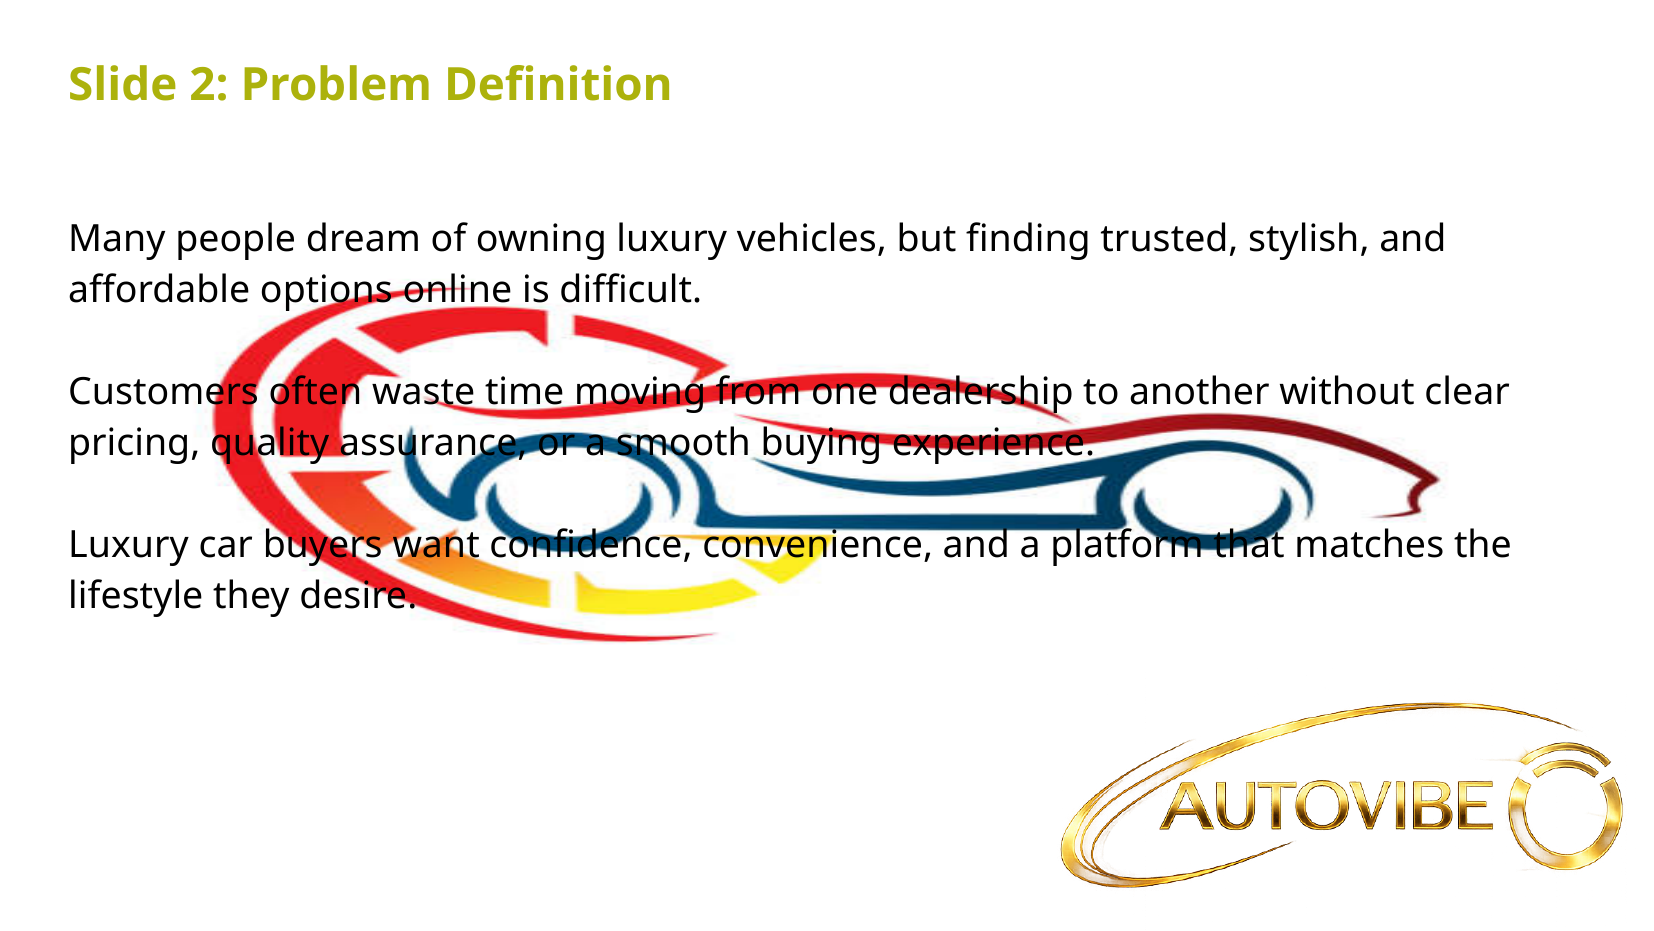

Slide 2: Problem Definition
Many people dream of owning luxury vehicles, but finding trusted, stylish, and affordable options online is difficult.
Customers often waste time moving from one dealership to another without clear pricing, quality assurance, or a smooth buying experience.
Luxury car buyers want confidence, convenience, and a platform that matches the lifestyle they desire.